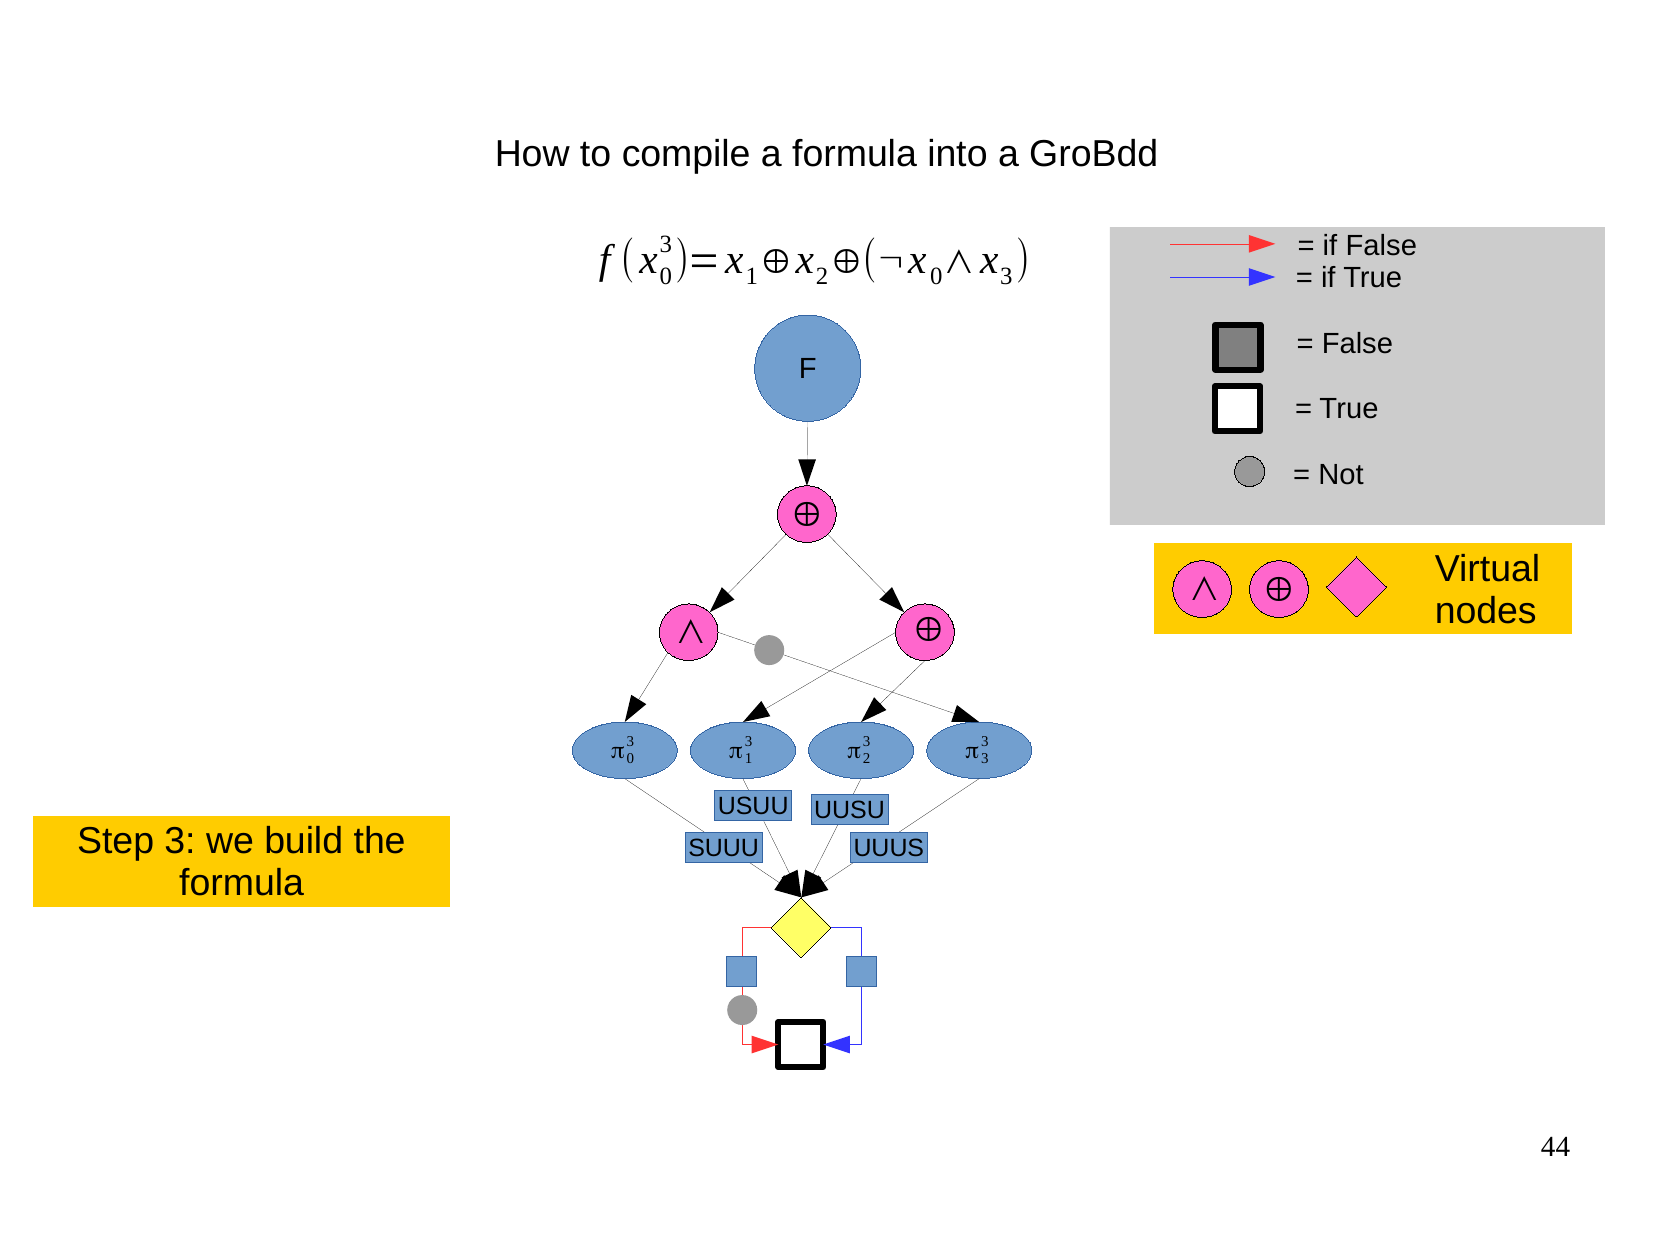

# How to compile a formula into a GroBdd
= if False
= if True
= False
= True
= Not
F
Virtual nodes
USUU
UUSU
Step 3: we build the
formula
SUUU
UUUS
44